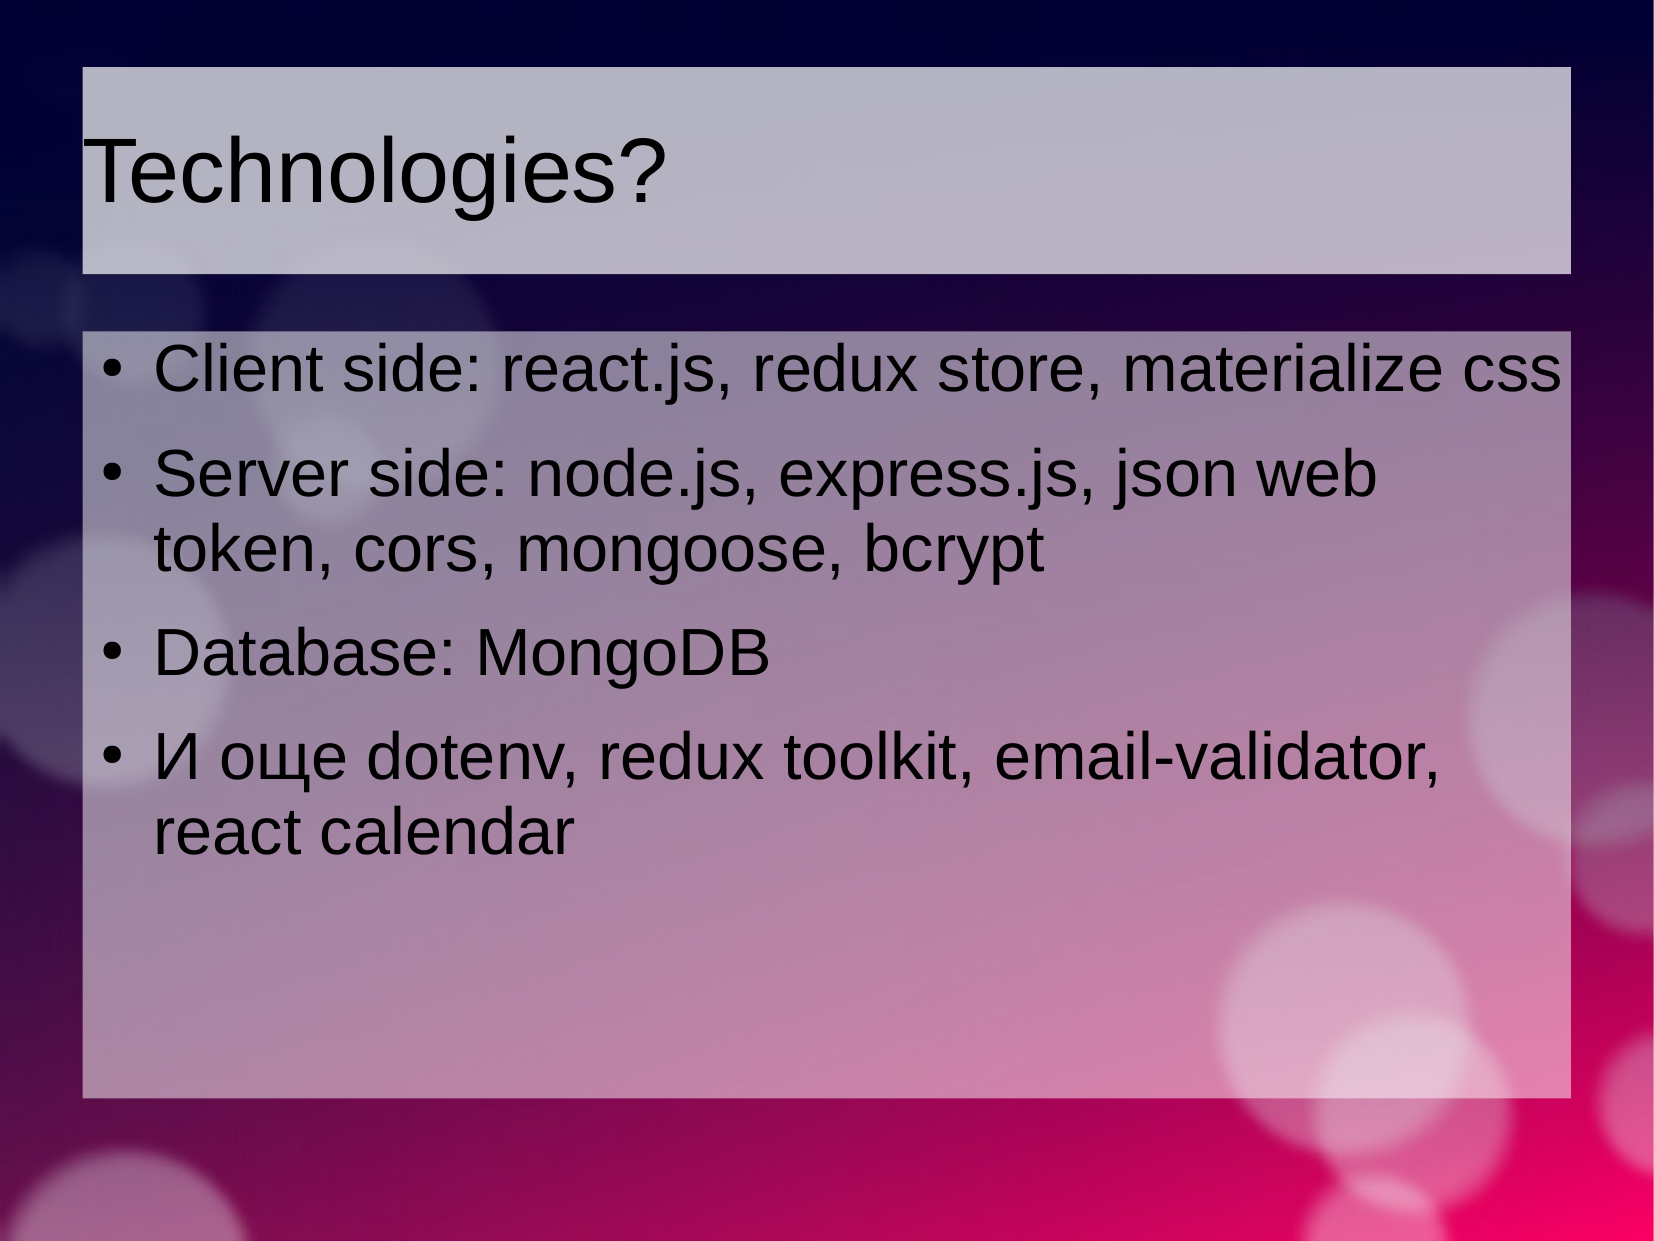

# Technologies?
Client side: react.js, redux store, materialize css
Server side: node.js, express.js, json web token, cors, mongoose, bcrypt
Database: MongoDB
И още dotenv, redux toolkit, email-validator, react calendar